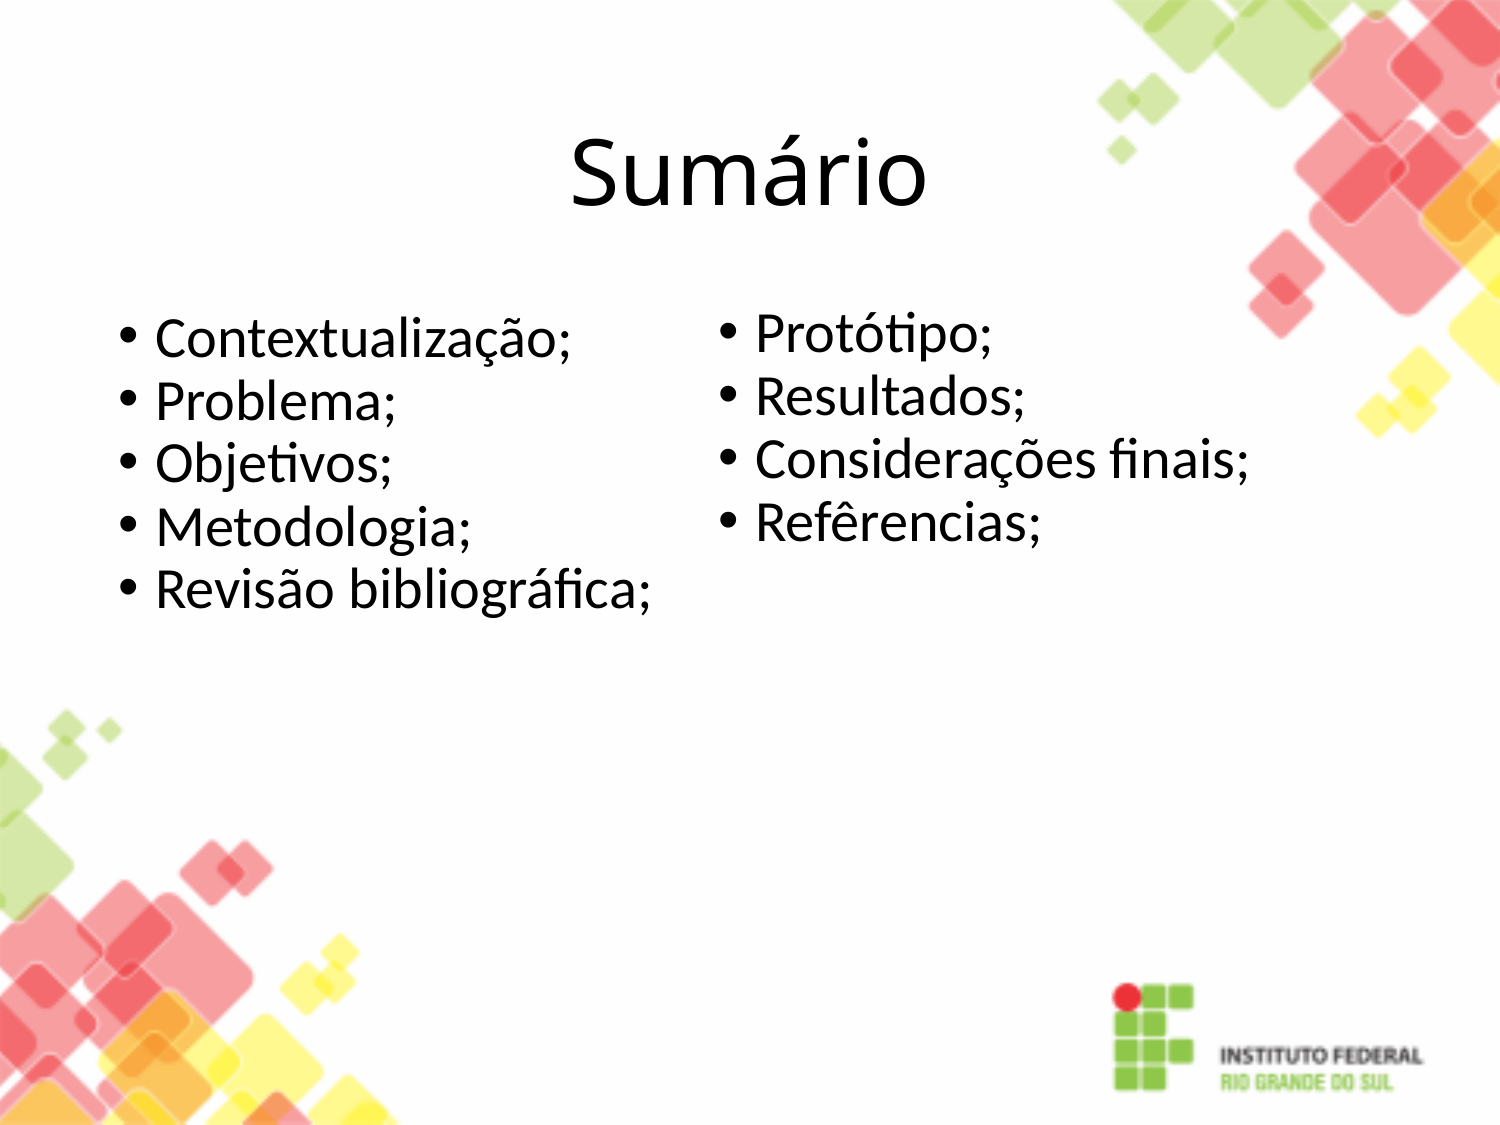

Sumário
Protótipo;
Resultados;
Considerações finais;
Refêrencias;
Contextualização;
Problema;
Objetivos;
Metodologia;
Revisão bibliográfica;